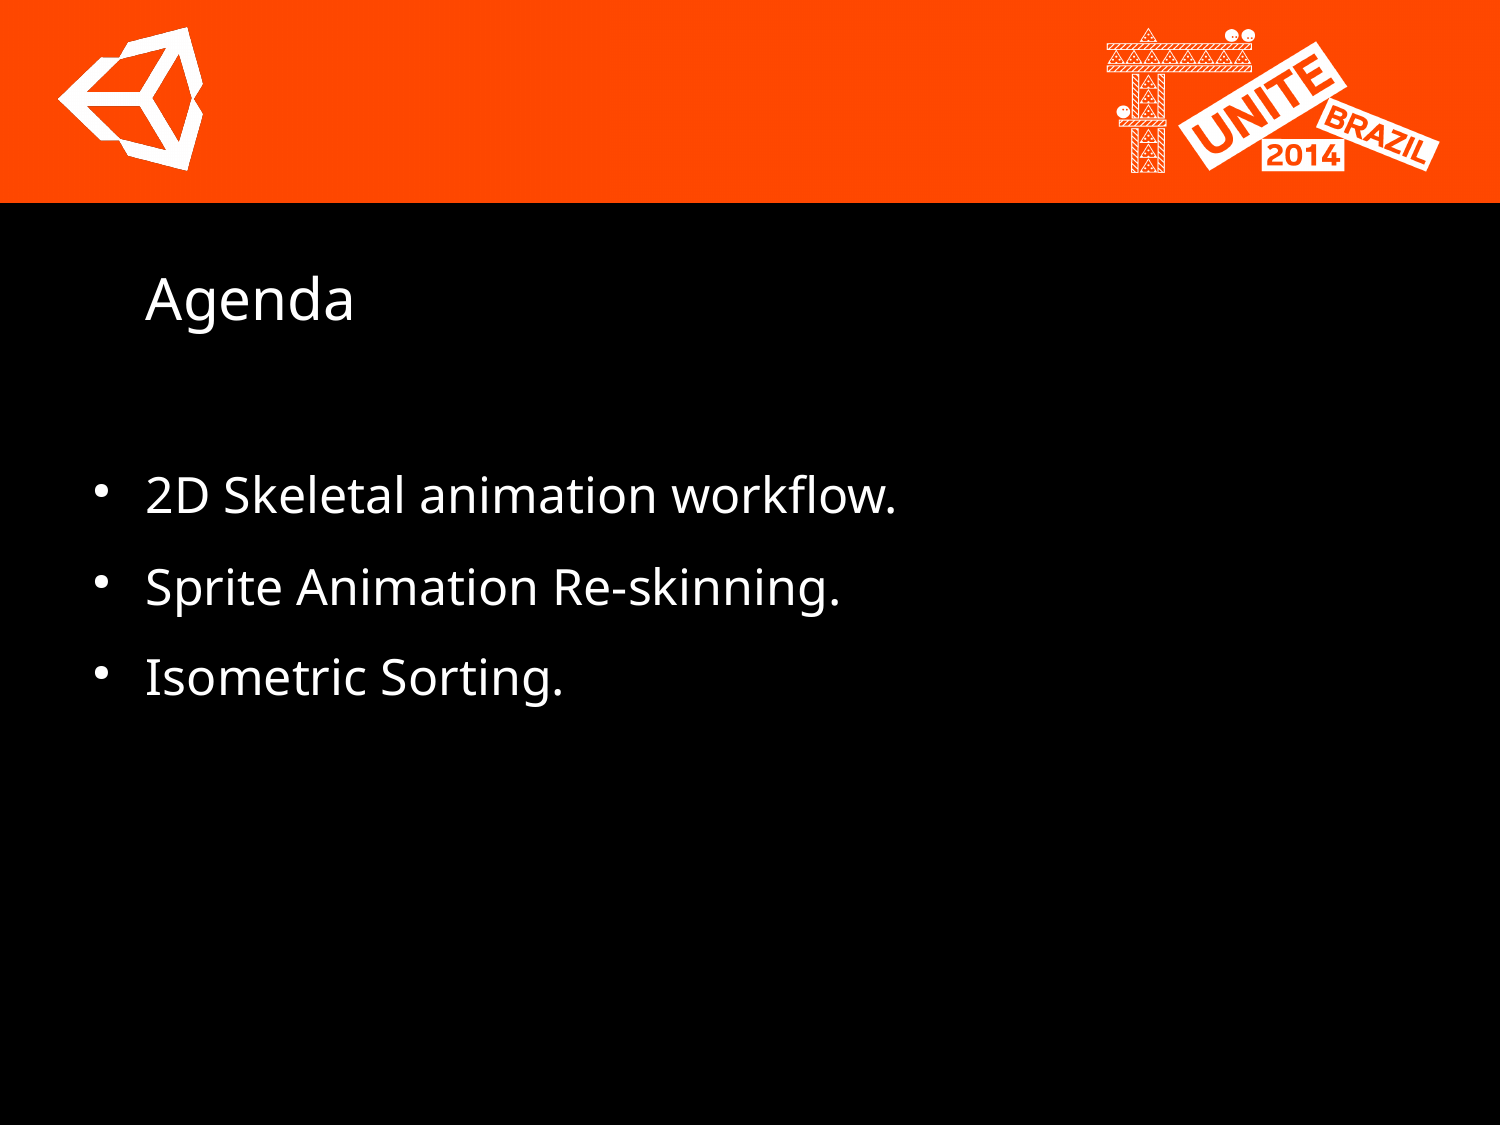

Agenda
2D Skeletal animation workflow.
Sprite Animation Re-skinning.
Isometric Sorting.
#